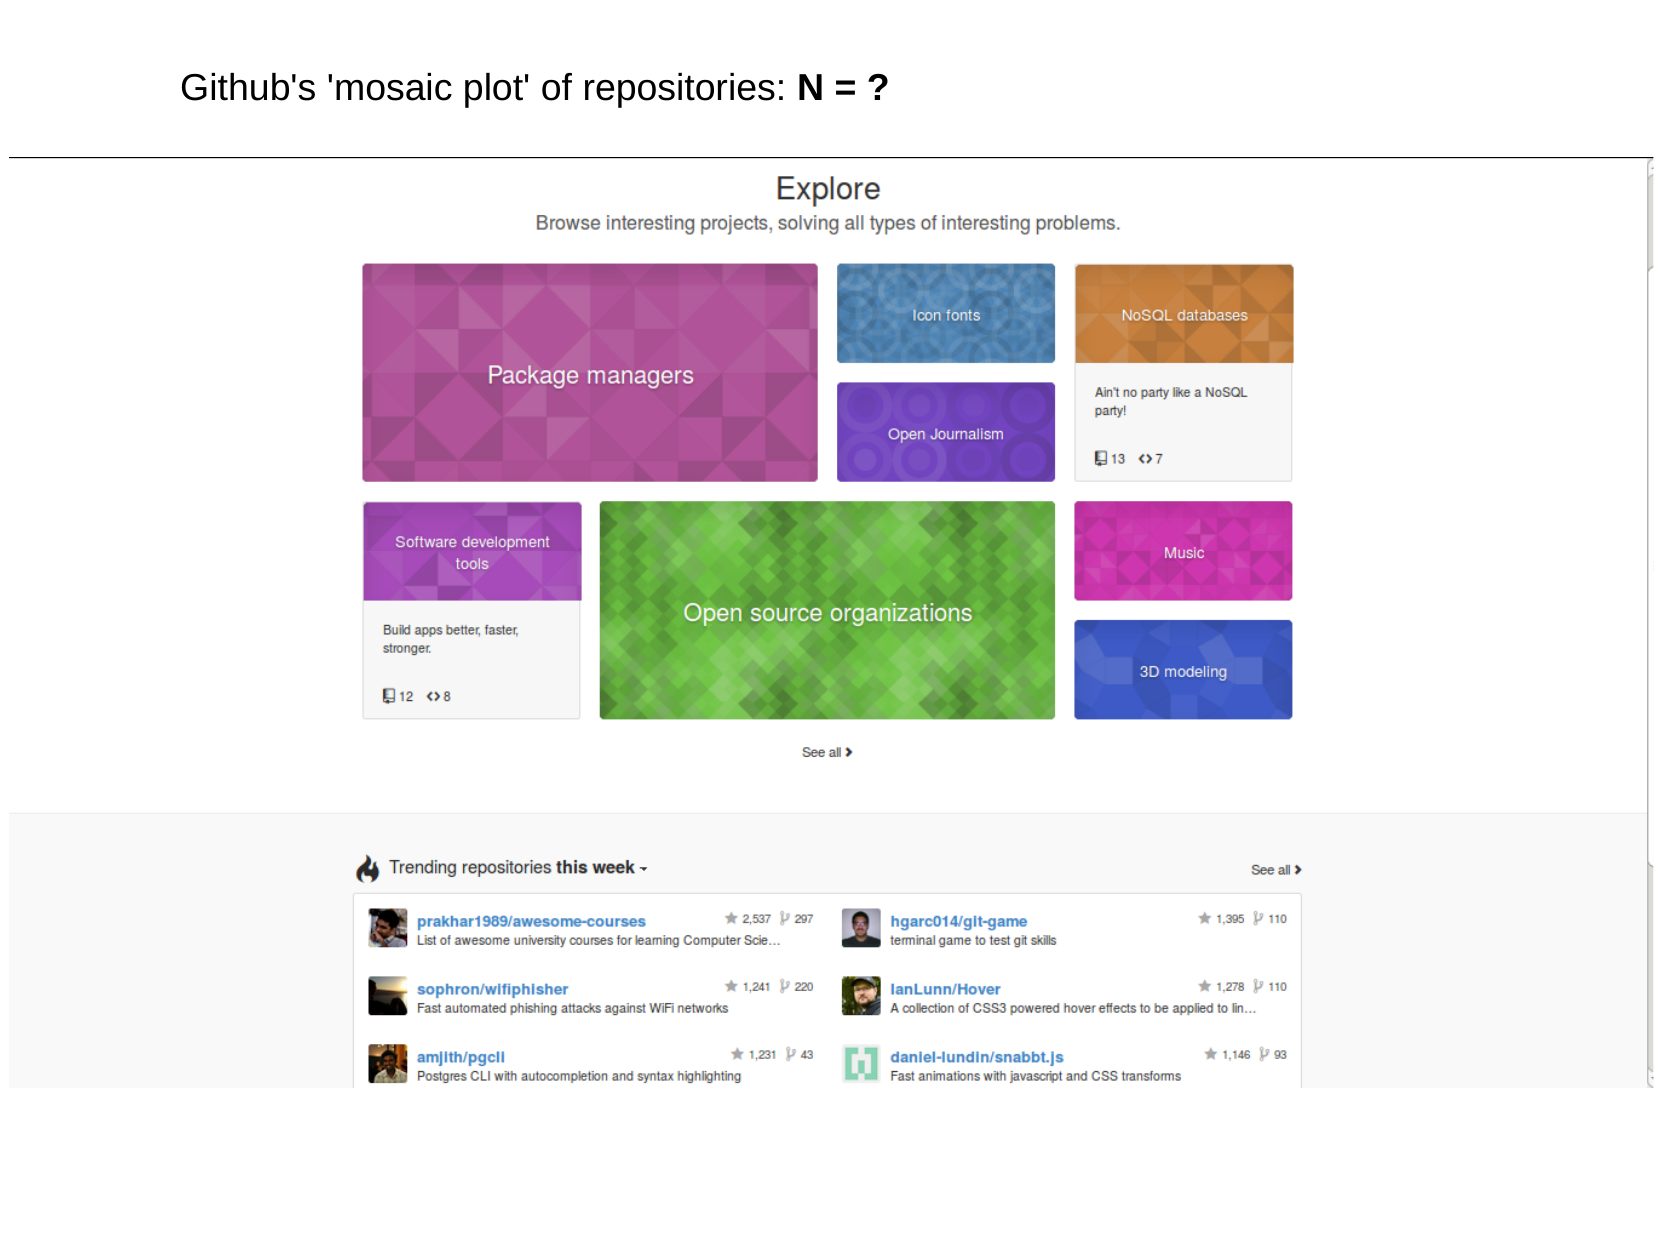

#
Github's 'mosaic plot' of repositories: N = ?